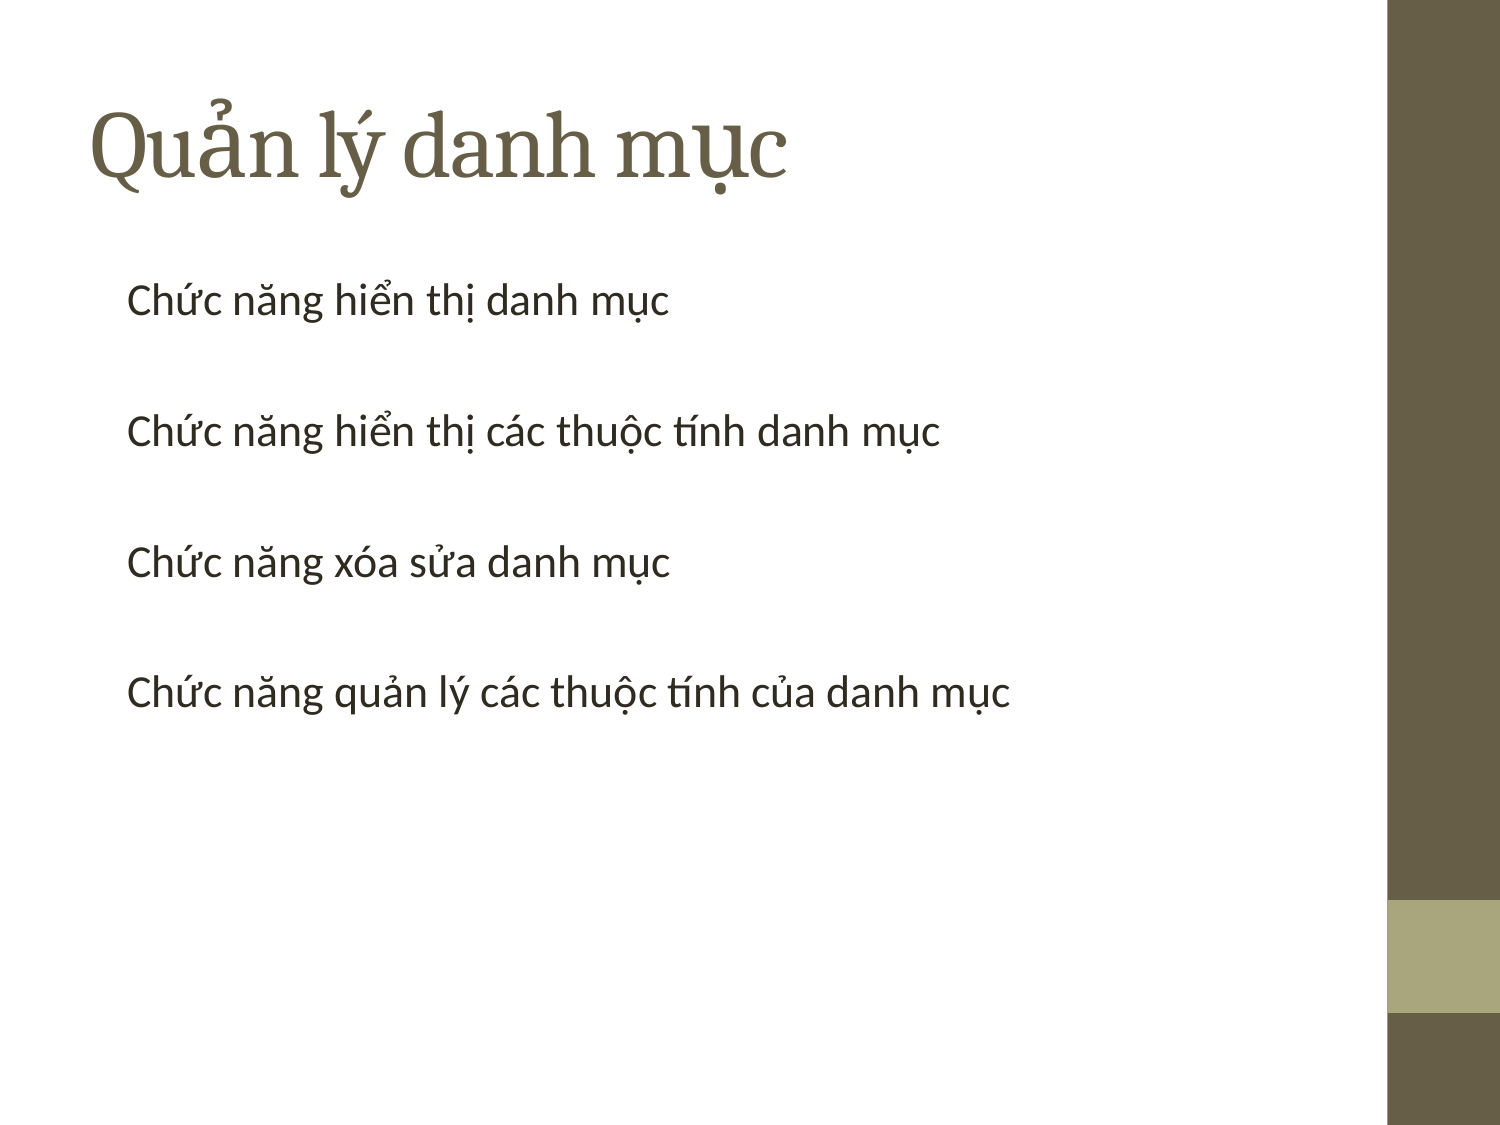

# Quản lý danh mục
Chức năng hiển thị danh mục
Chức năng hiển thị các thuộc tính danh mục
Chức năng xóa sửa danh mục
Chức năng quản lý các thuộc tính của danh mục